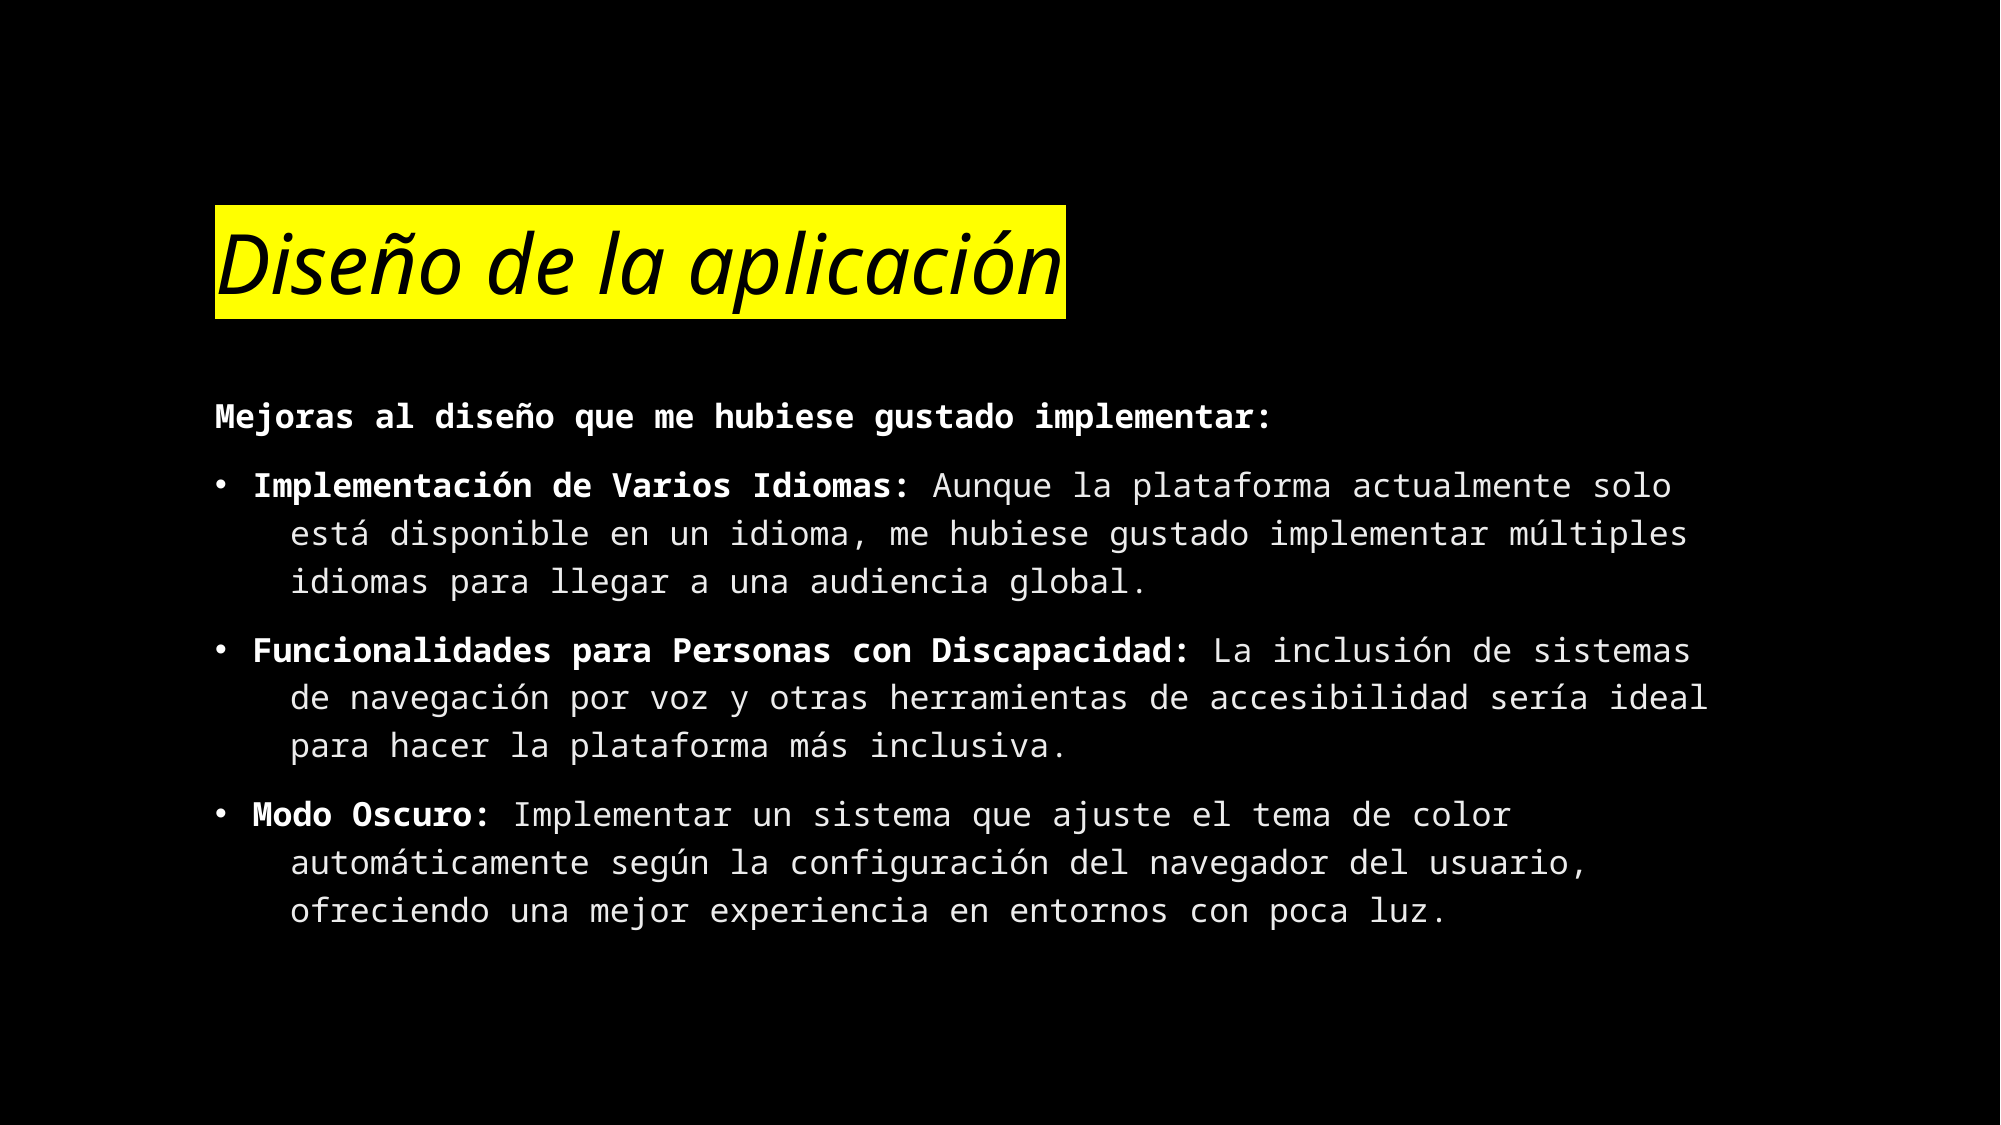

# Diseño de la aplicación
Mejoras al diseño que me hubiese gustado implementar:
Implementación de Varios Idiomas: Aunque la plataforma actualmente solo está disponible en un idioma, me hubiese gustado implementar múltiples idiomas para llegar a una audiencia global.
Funcionalidades para Personas con Discapacidad: La inclusión de sistemas de navegación por voz y otras herramientas de accesibilidad sería ideal para hacer la plataforma más inclusiva.
Modo Oscuro: Implementar un sistema que ajuste el tema de color automáticamente según la configuración del navegador del usuario, ofreciendo una mejor experiencia en entornos con poca luz.